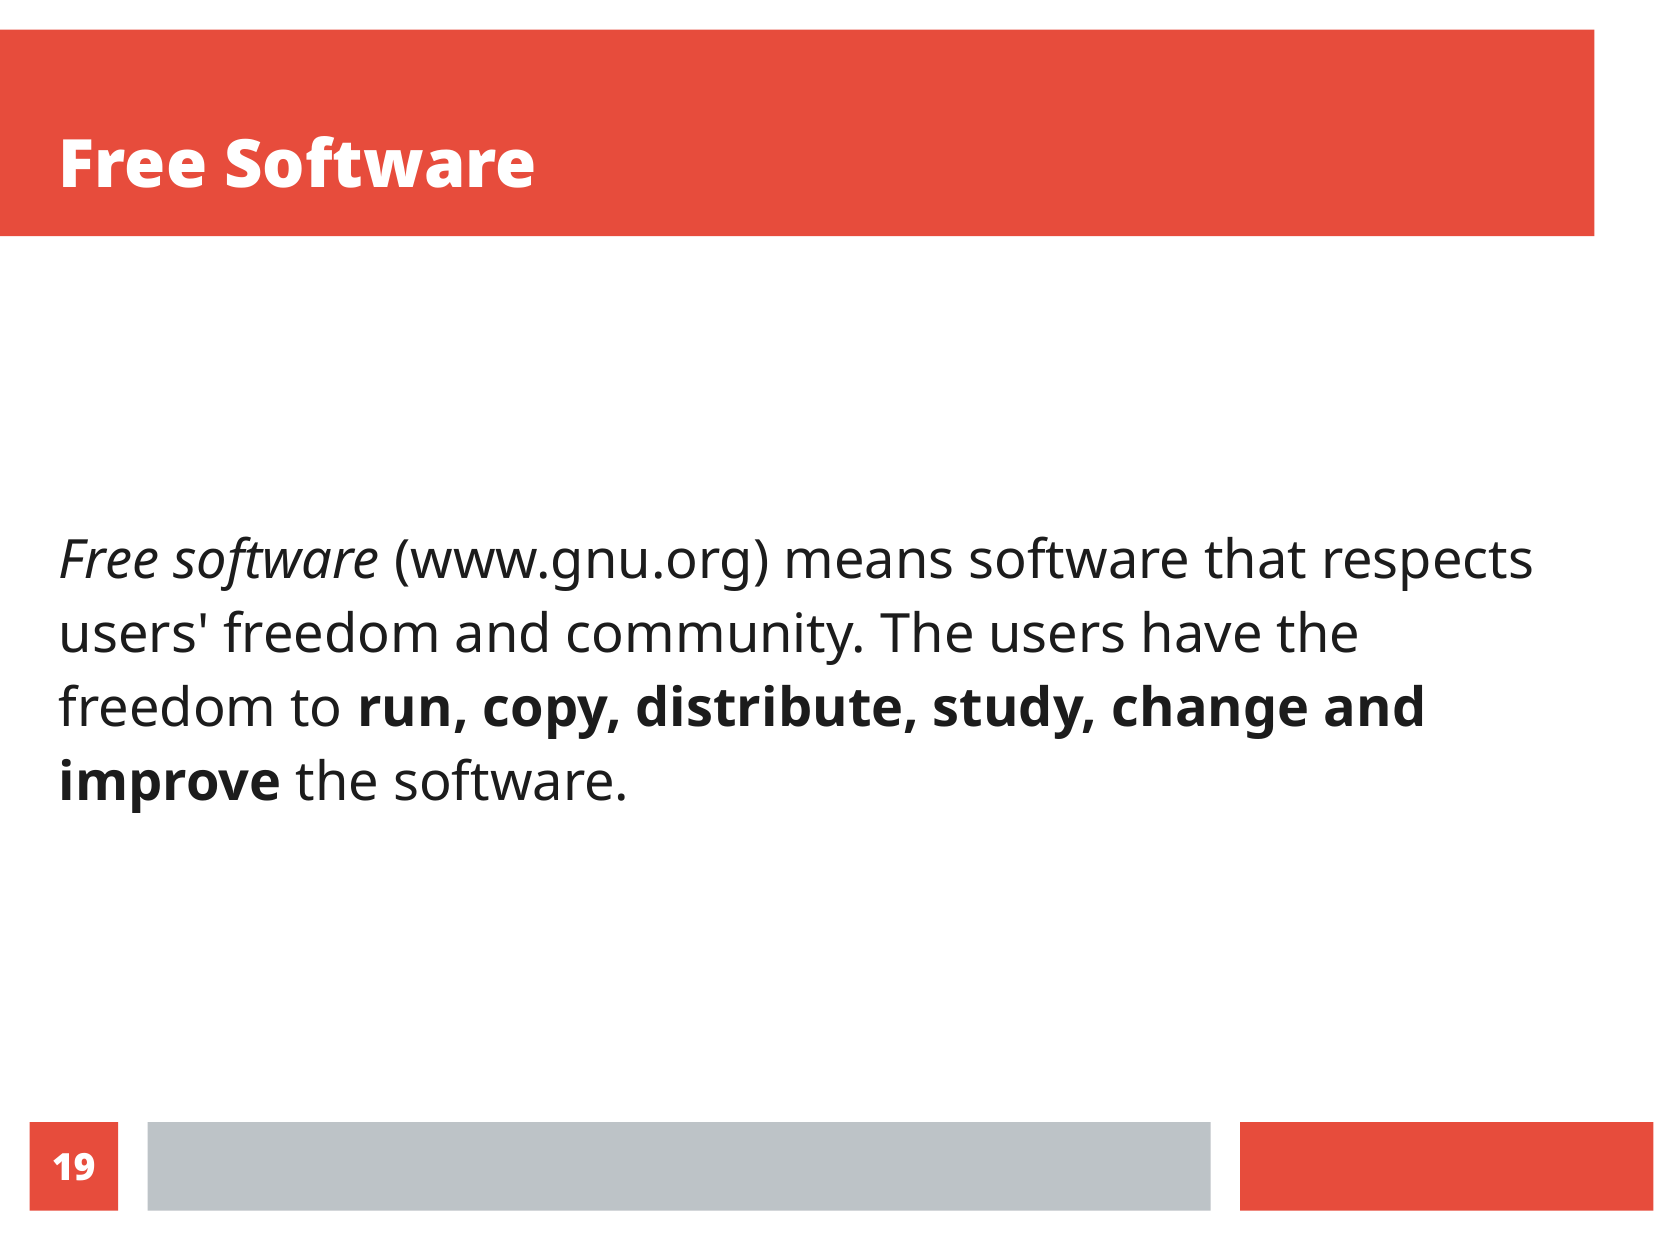

# Free Software
Free software (www.gnu.org) means software that respects users' freedom and community. The users have the freedom to run, copy, distribute, study, change and improve the software.
19